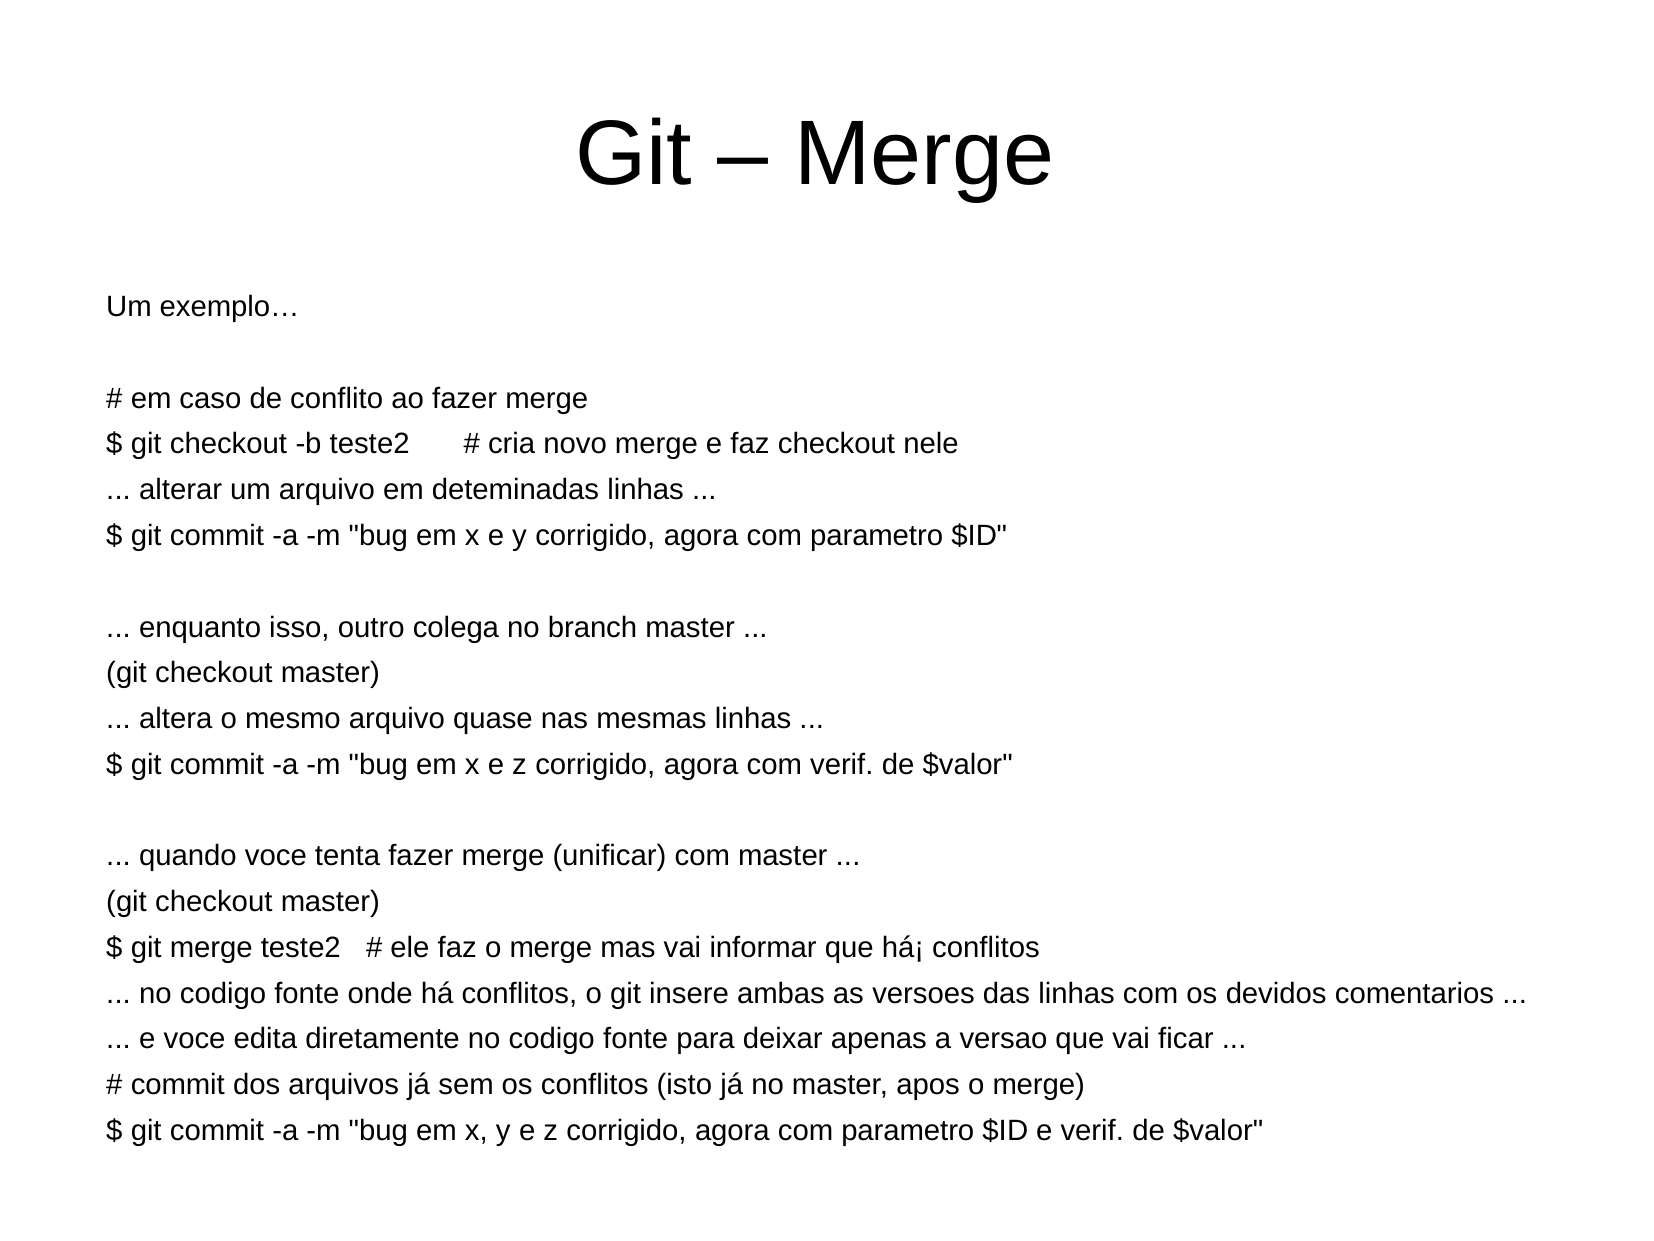

# Git – Merge
Um exemplo…
# em caso de conflito ao fazer merge
$ git checkout -b teste2		# cria novo merge e faz checkout nele
... alterar um arquivo em deteminadas linhas ...
$ git commit -a -m "bug em x e y corrigido, agora com parametro $ID"
... enquanto isso, outro colega no branch master ...
(git checkout master)
... altera o mesmo arquivo quase nas mesmas linhas ...
$ git commit -a -m "bug em x e z corrigido, agora com verif. de $valor"
... quando voce tenta fazer merge (unificar) com master ...
(git checkout master)
$ git merge teste2	# ele faz o merge mas vai informar que há¡ conflitos
... no codigo fonte onde há conflitos, o git insere ambas as versoes das linhas com os devidos comentarios ...
... e voce edita diretamente no codigo fonte para deixar apenas a versao que vai ficar ...
# commit dos arquivos já sem os conflitos (isto já no master, apos o merge)
$ git commit -a -m "bug em x, y e z corrigido, agora com parametro $ID e verif. de $valor"